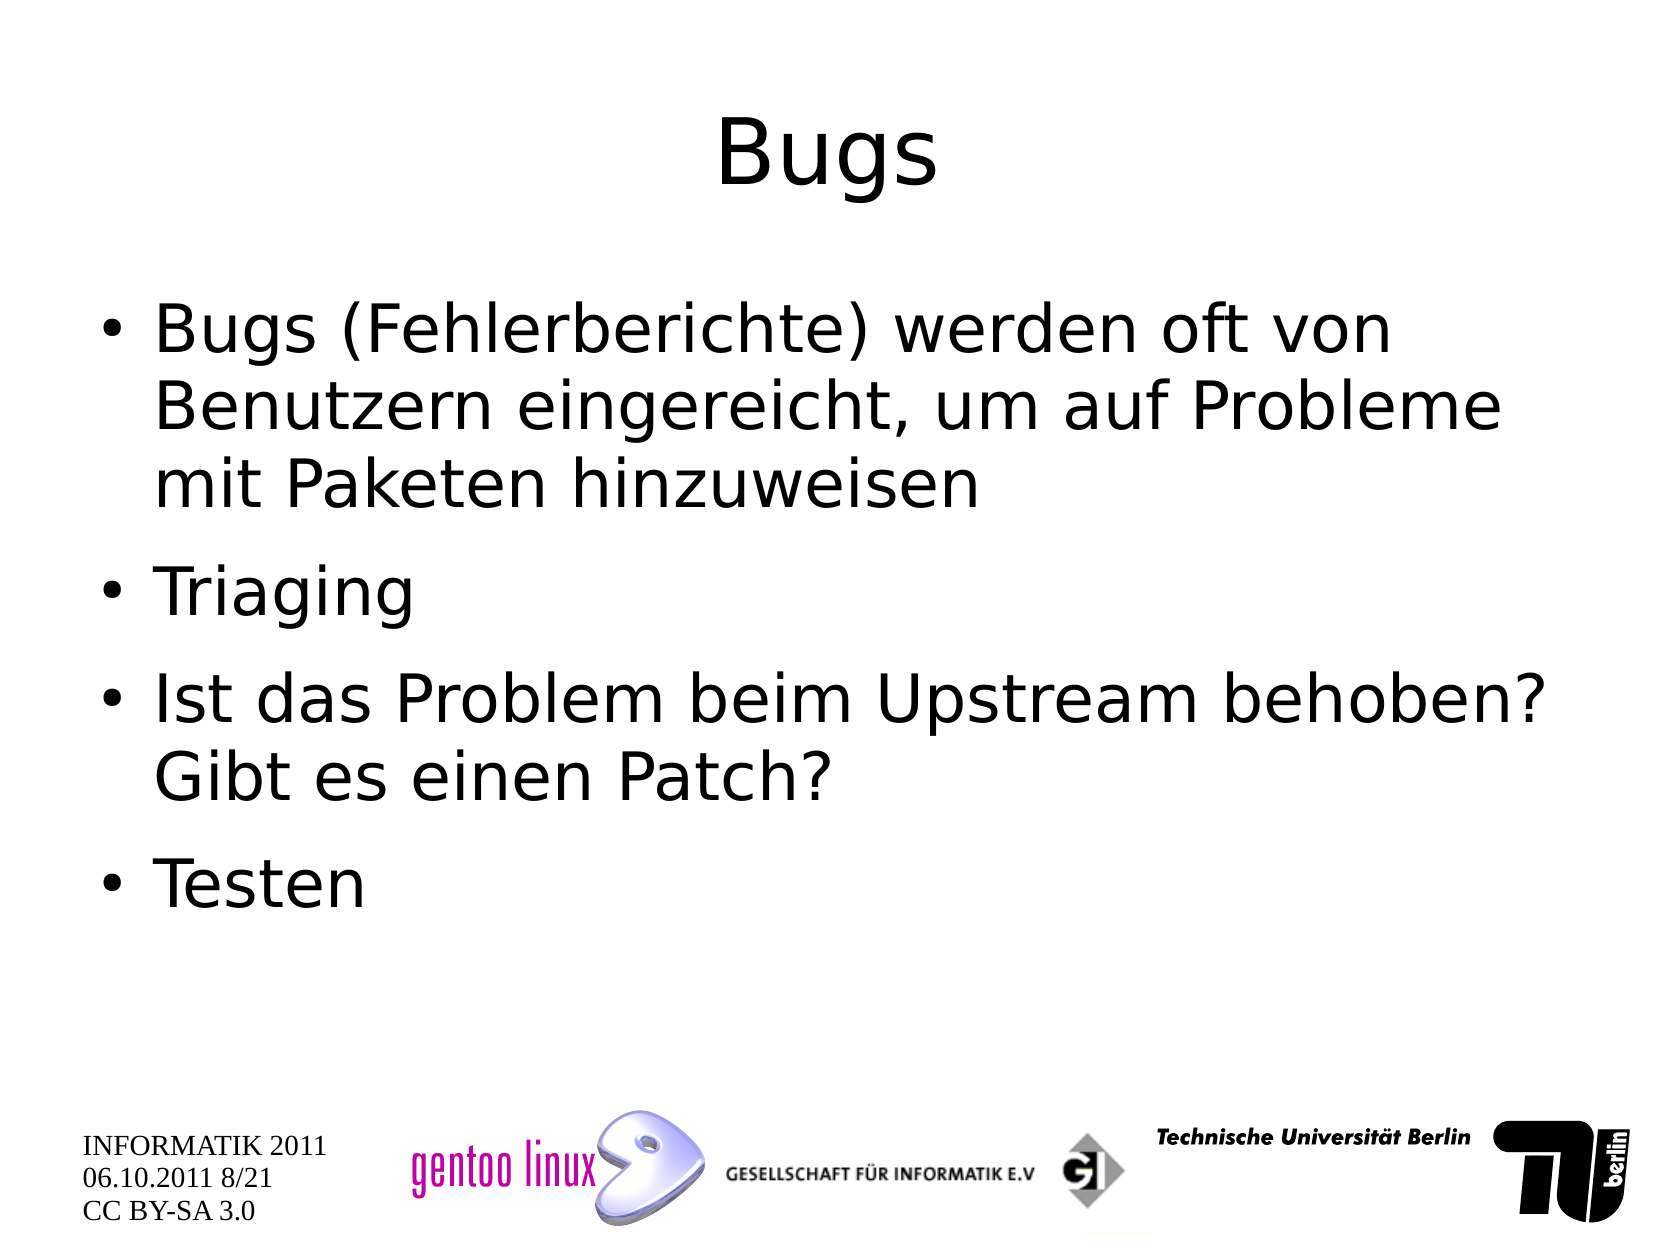

# Bugs
Bugs (Fehlerberichte) werden oft von Benutzern eingereicht, um auf Probleme mit Paketen hinzuweisen
Triaging
Ist das Problem beim Upstream behoben? Gibt es einen Patch?
Testen